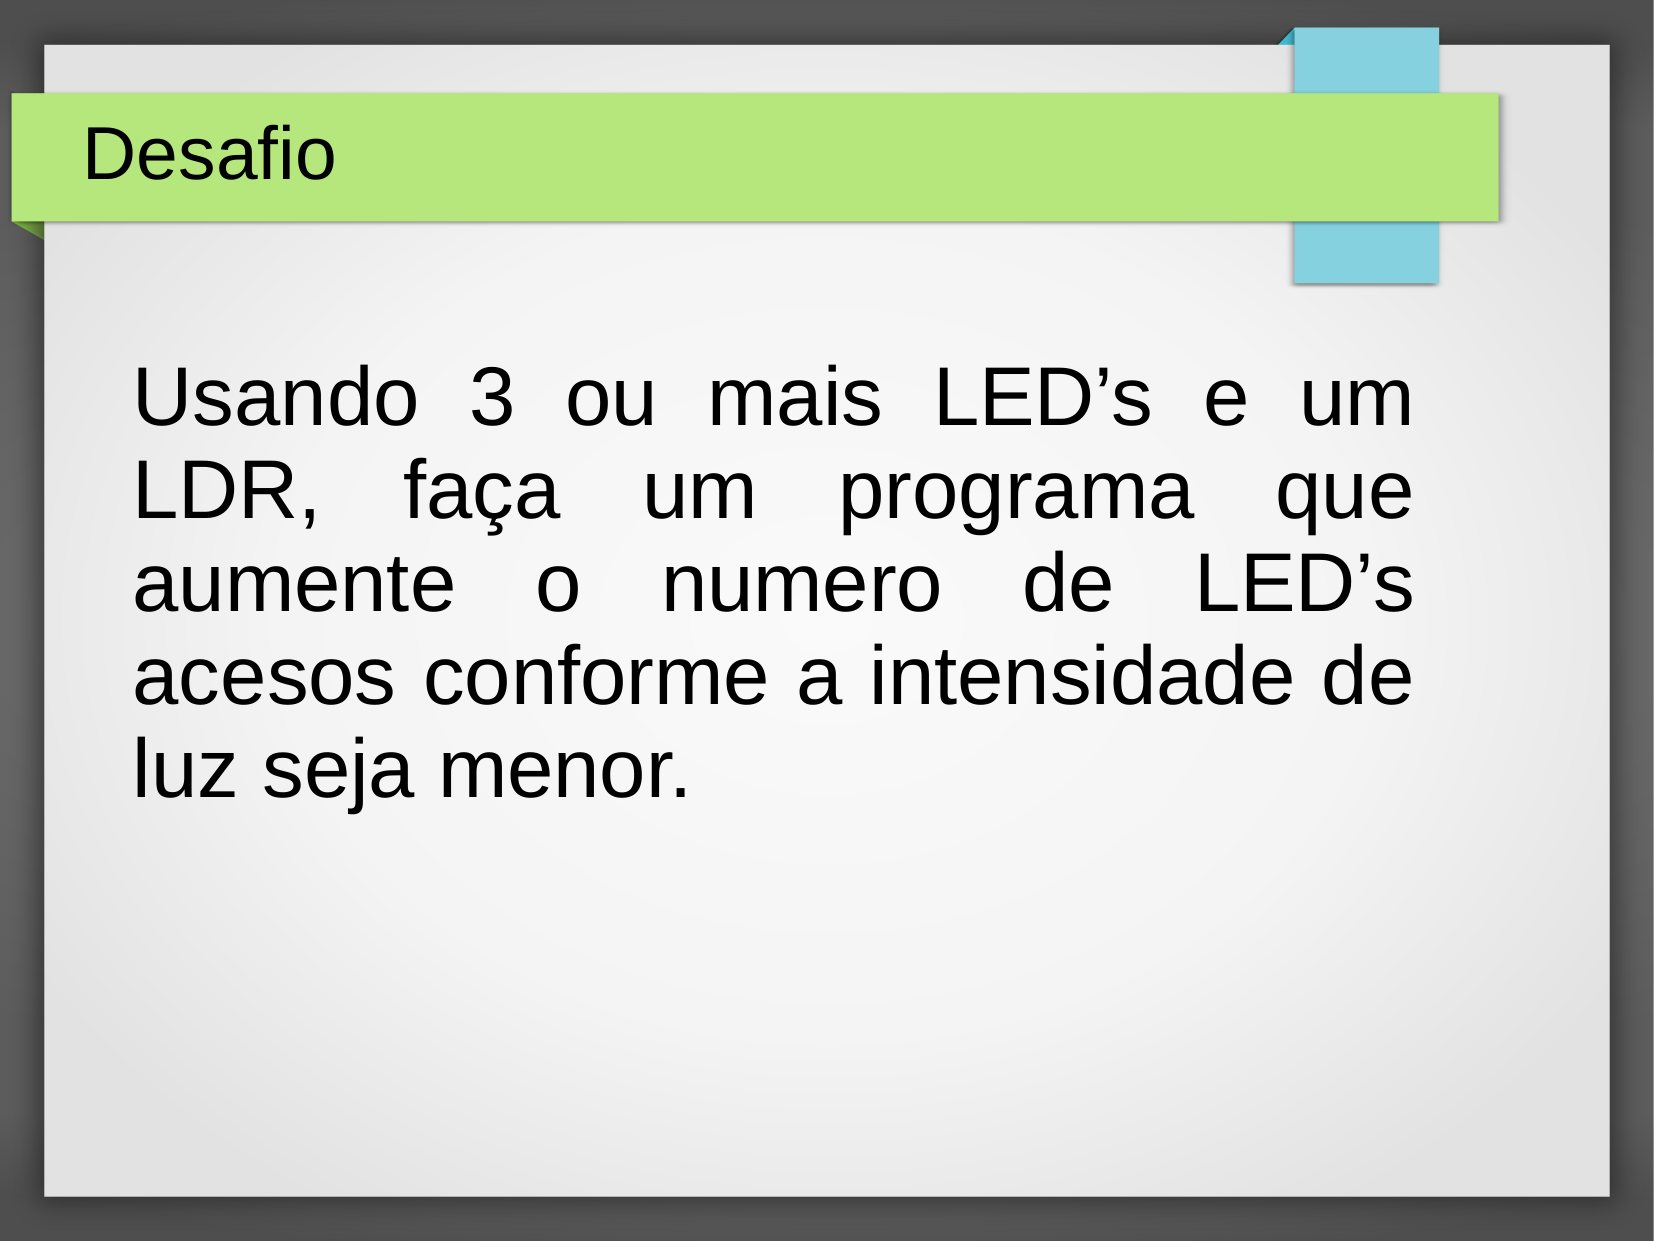

# Desafio
Usando 3 ou mais LED’s e um LDR, faça um programa que aumente o numero de LED’s acesos conforme a intensidade de luz seja menor.